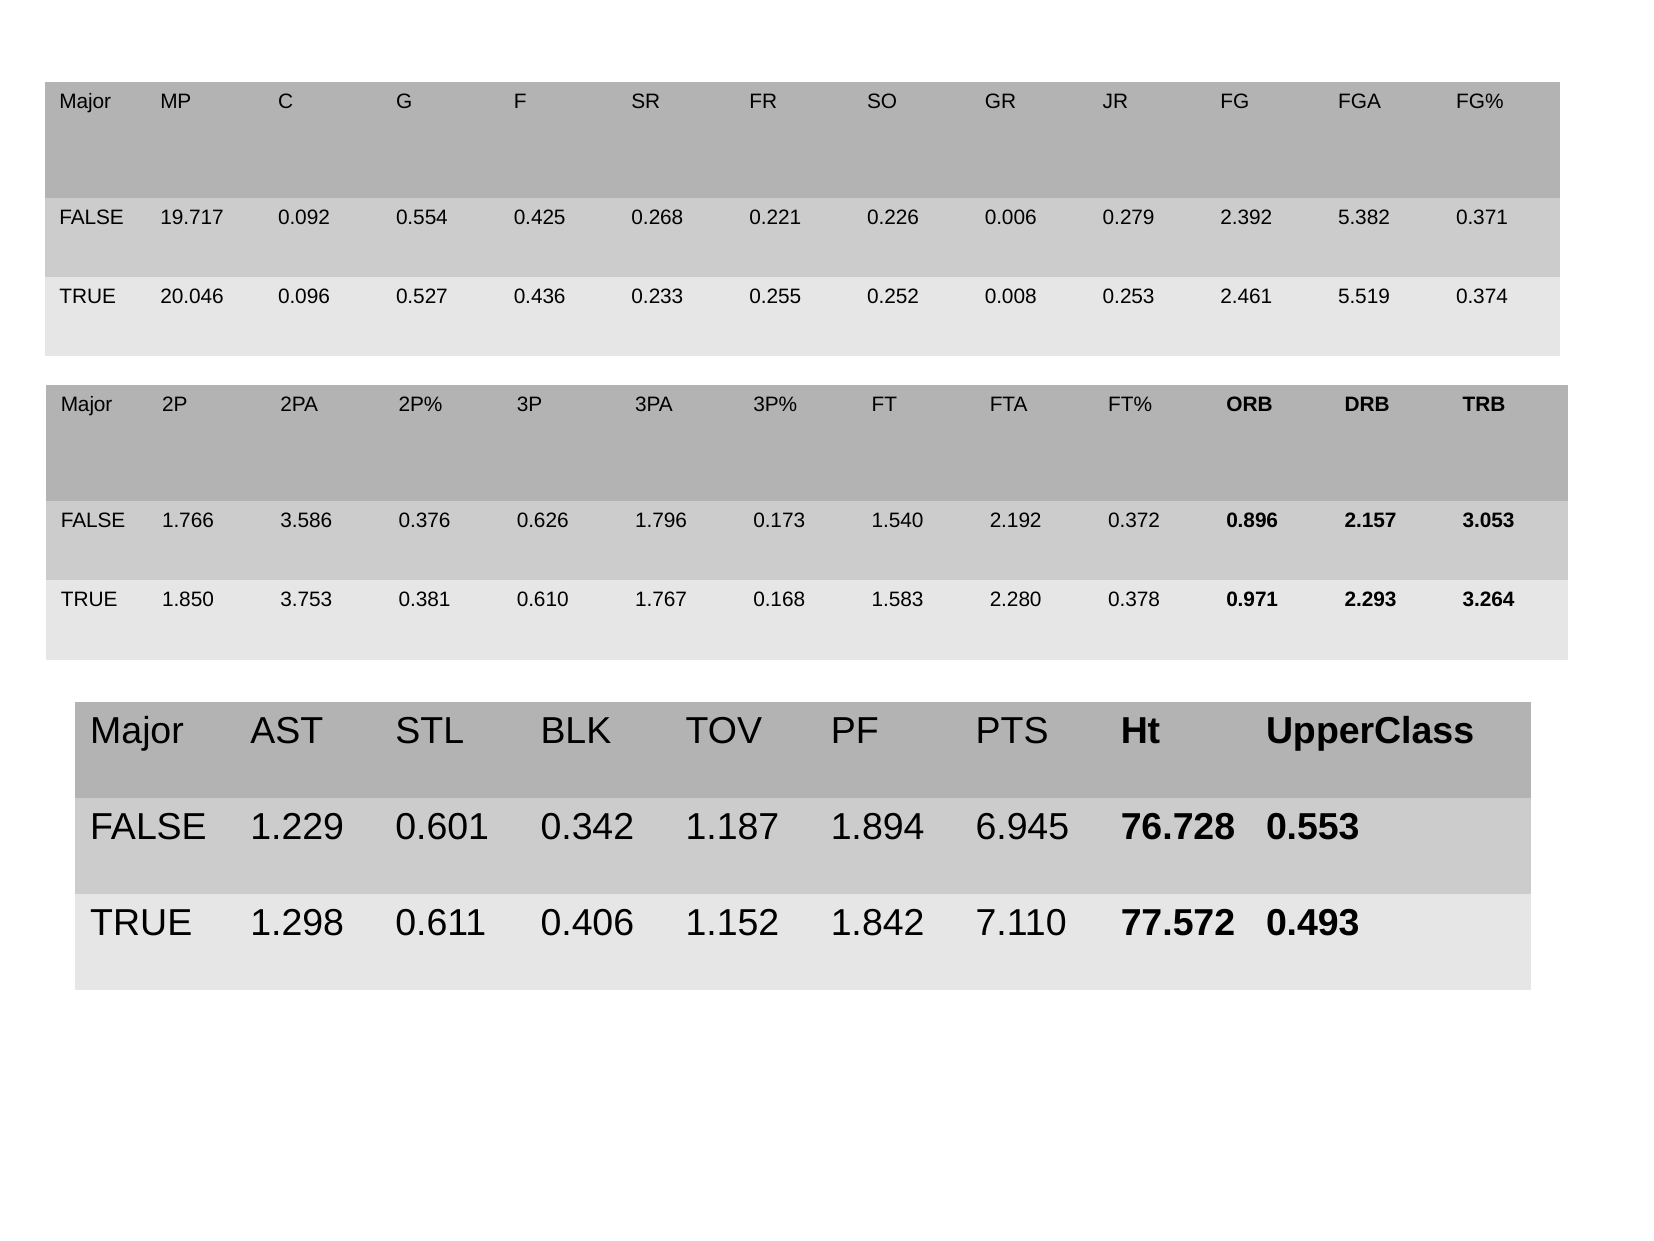

| Major | MP | C | G | F | SR | FR | SO | GR | JR | FG | FGA | FG% |
| --- | --- | --- | --- | --- | --- | --- | --- | --- | --- | --- | --- | --- |
| FALSE | 19.717 | 0.092 | 0.554 | 0.425 | 0.268 | 0.221 | 0.226 | 0.006 | 0.279 | 2.392 | 5.382 | 0.371 |
| TRUE | 20.046 | 0.096 | 0.527 | 0.436 | 0.233 | 0.255 | 0.252 | 0.008 | 0.253 | 2.461 | 5.519 | 0.374 |
| Major | 2P | 2PA | 2P% | 3P | 3PA | 3P% | FT | FTA | FT% | ORB | DRB | TRB |
| --- | --- | --- | --- | --- | --- | --- | --- | --- | --- | --- | --- | --- |
| FALSE | 1.766 | 3.586 | 0.376 | 0.626 | 1.796 | 0.173 | 1.540 | 2.192 | 0.372 | 0.896 | 2.157 | 3.053 |
| TRUE | 1.850 | 3.753 | 0.381 | 0.610 | 1.767 | 0.168 | 1.583 | 2.280 | 0.378 | 0.971 | 2.293 | 3.264 |
| Major | AST | STL | BLK | TOV | PF | PTS | Ht | UpperClass |
| --- | --- | --- | --- | --- | --- | --- | --- | --- |
| FALSE | 1.229 | 0.601 | 0.342 | 1.187 | 1.894 | 6.945 | 76.728 | 0.553 |
| TRUE | 1.298 | 0.611 | 0.406 | 1.152 | 1.842 | 7.110 | 77.572 | 0.493 |